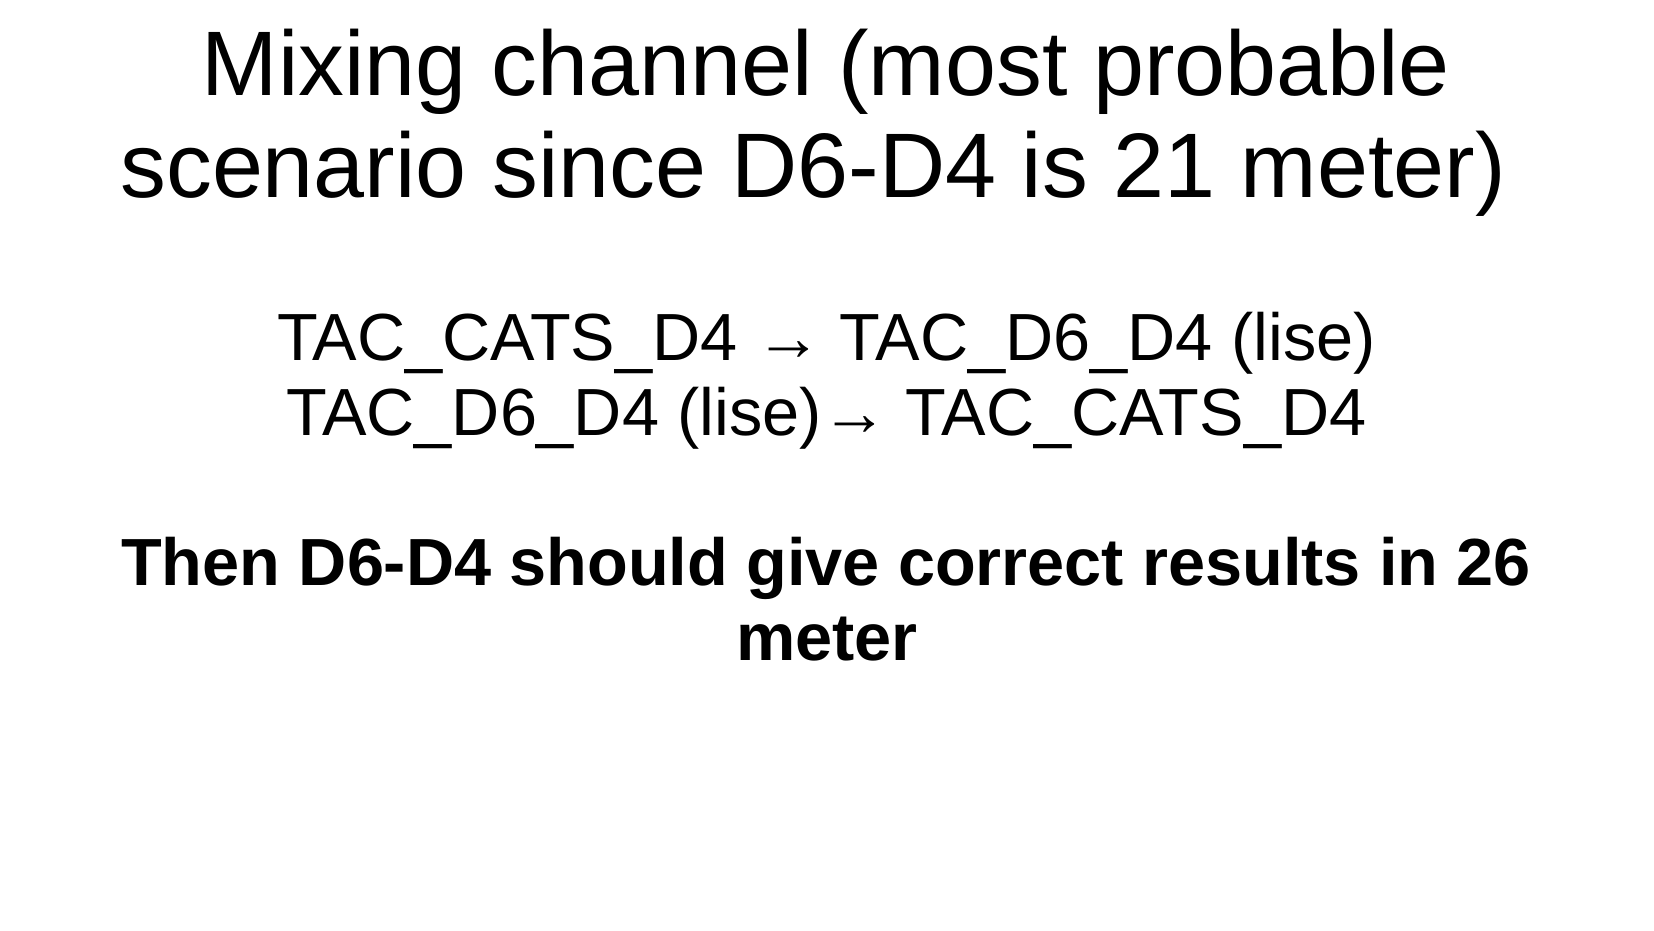

# Mixing channel (most probable scenario since D6-D4 is 21 meter)
TAC_CATS_D4 → TAC_D6_D4 (lise)
TAC_D6_D4 (lise)→ TAC_CATS_D4
Then D6-D4 should give correct results in 26 meter